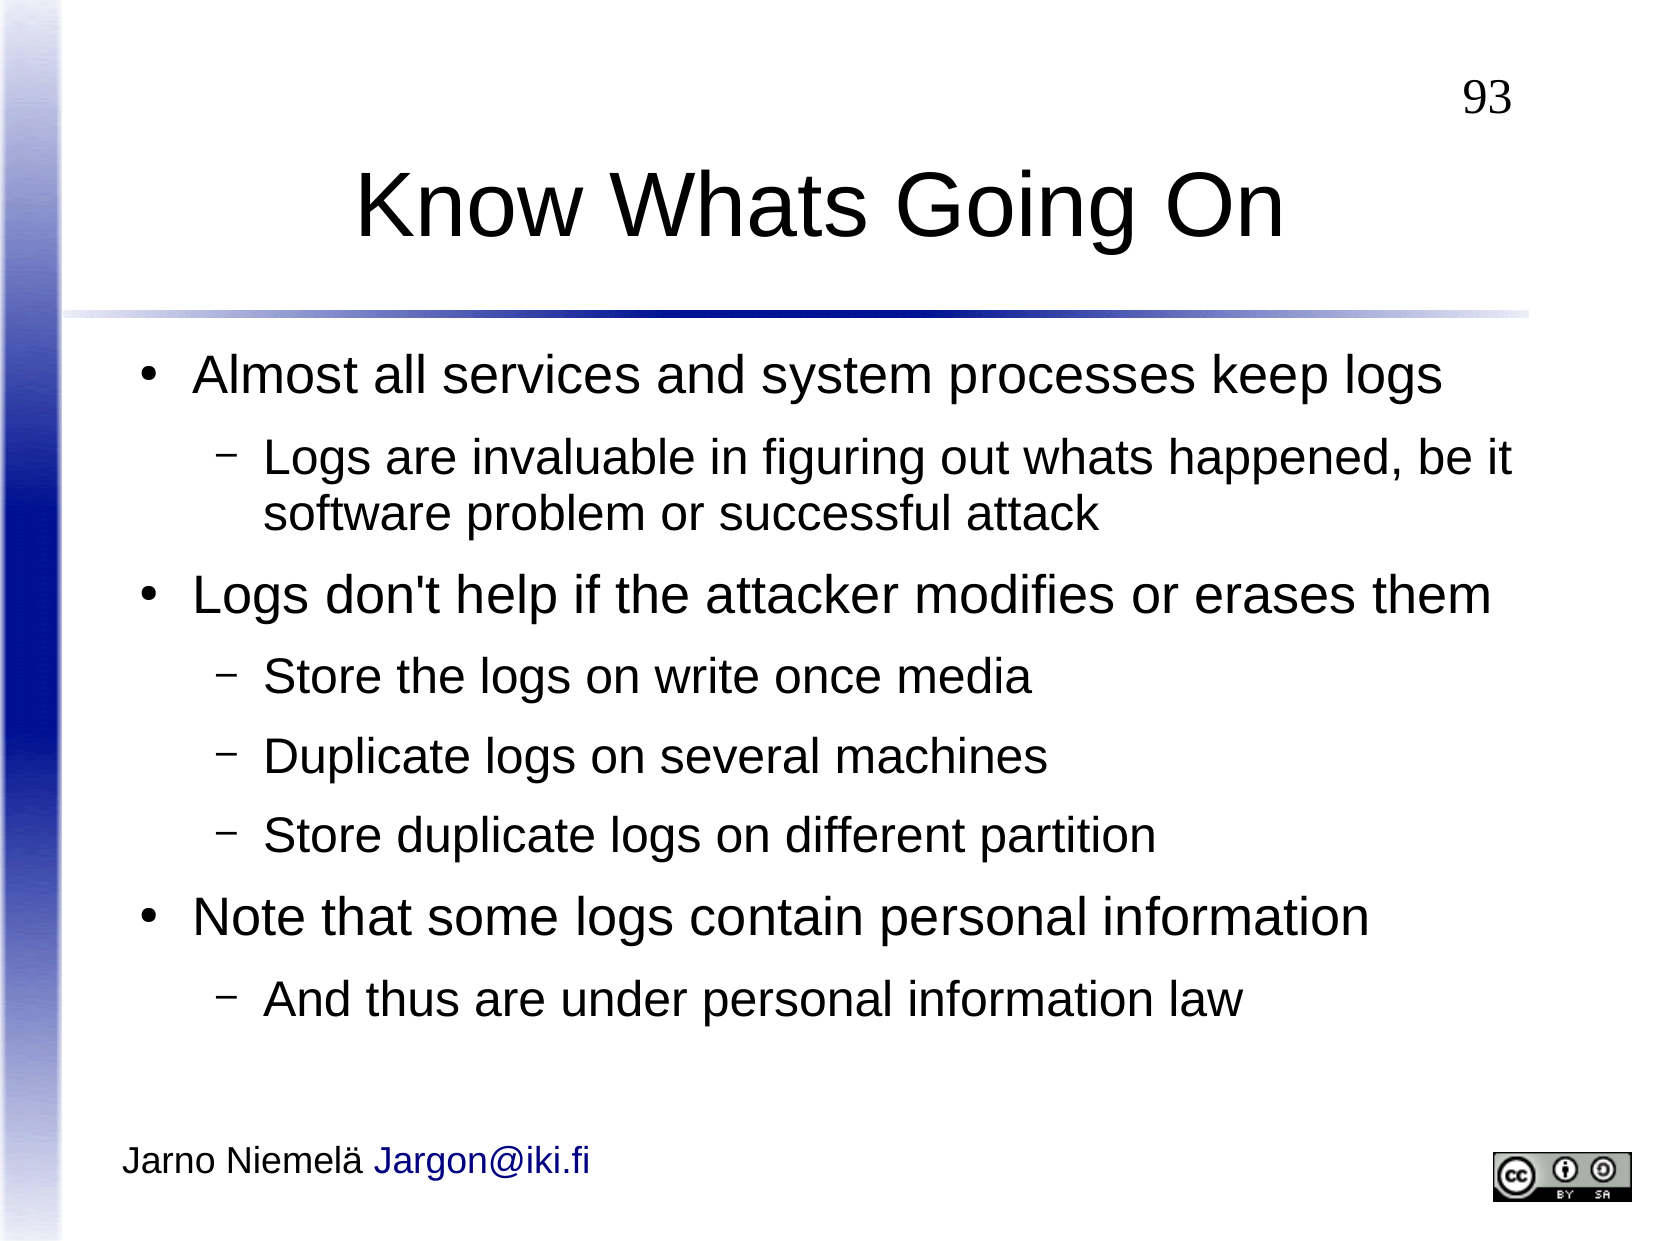

# Know Whats Going On
Almost all services and system processes keep logs
Logs are invaluable in figuring out whats happened, be it software problem or successful attack
Logs don't help if the attacker modifies or erases them
Store the logs on write once media
Duplicate logs on several machines
Store duplicate logs on different partition
Note that some logs contain personal information
And thus are under personal information law